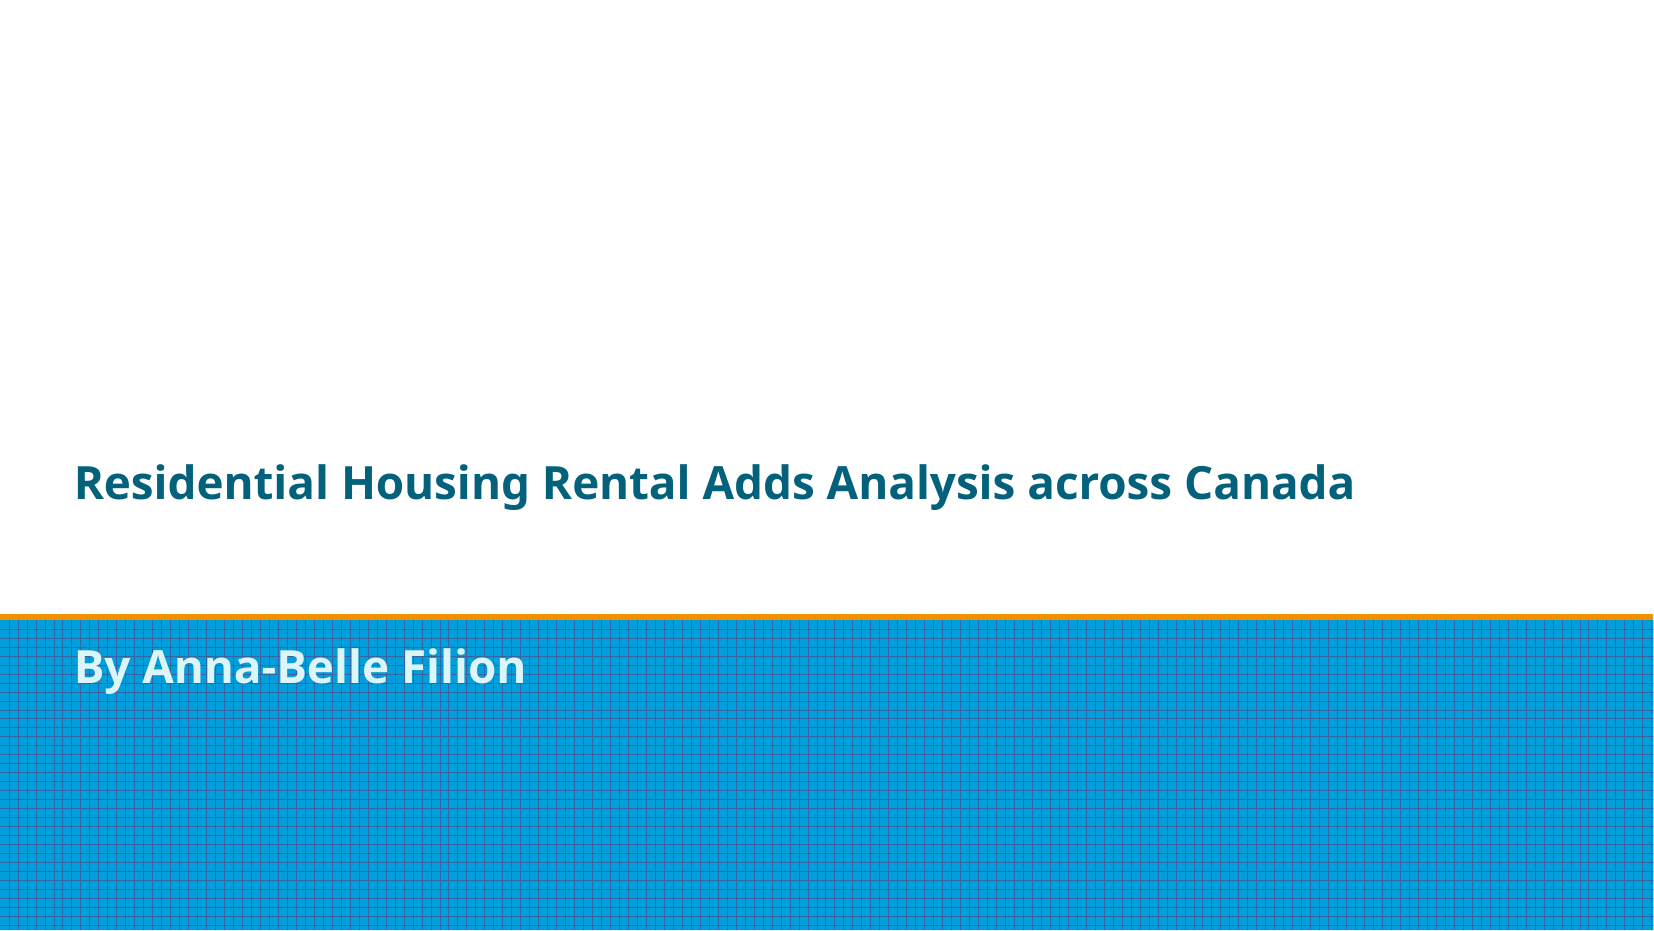

Residential Housing Rental Adds Analysis across Canada
# By Anna-Belle Filion